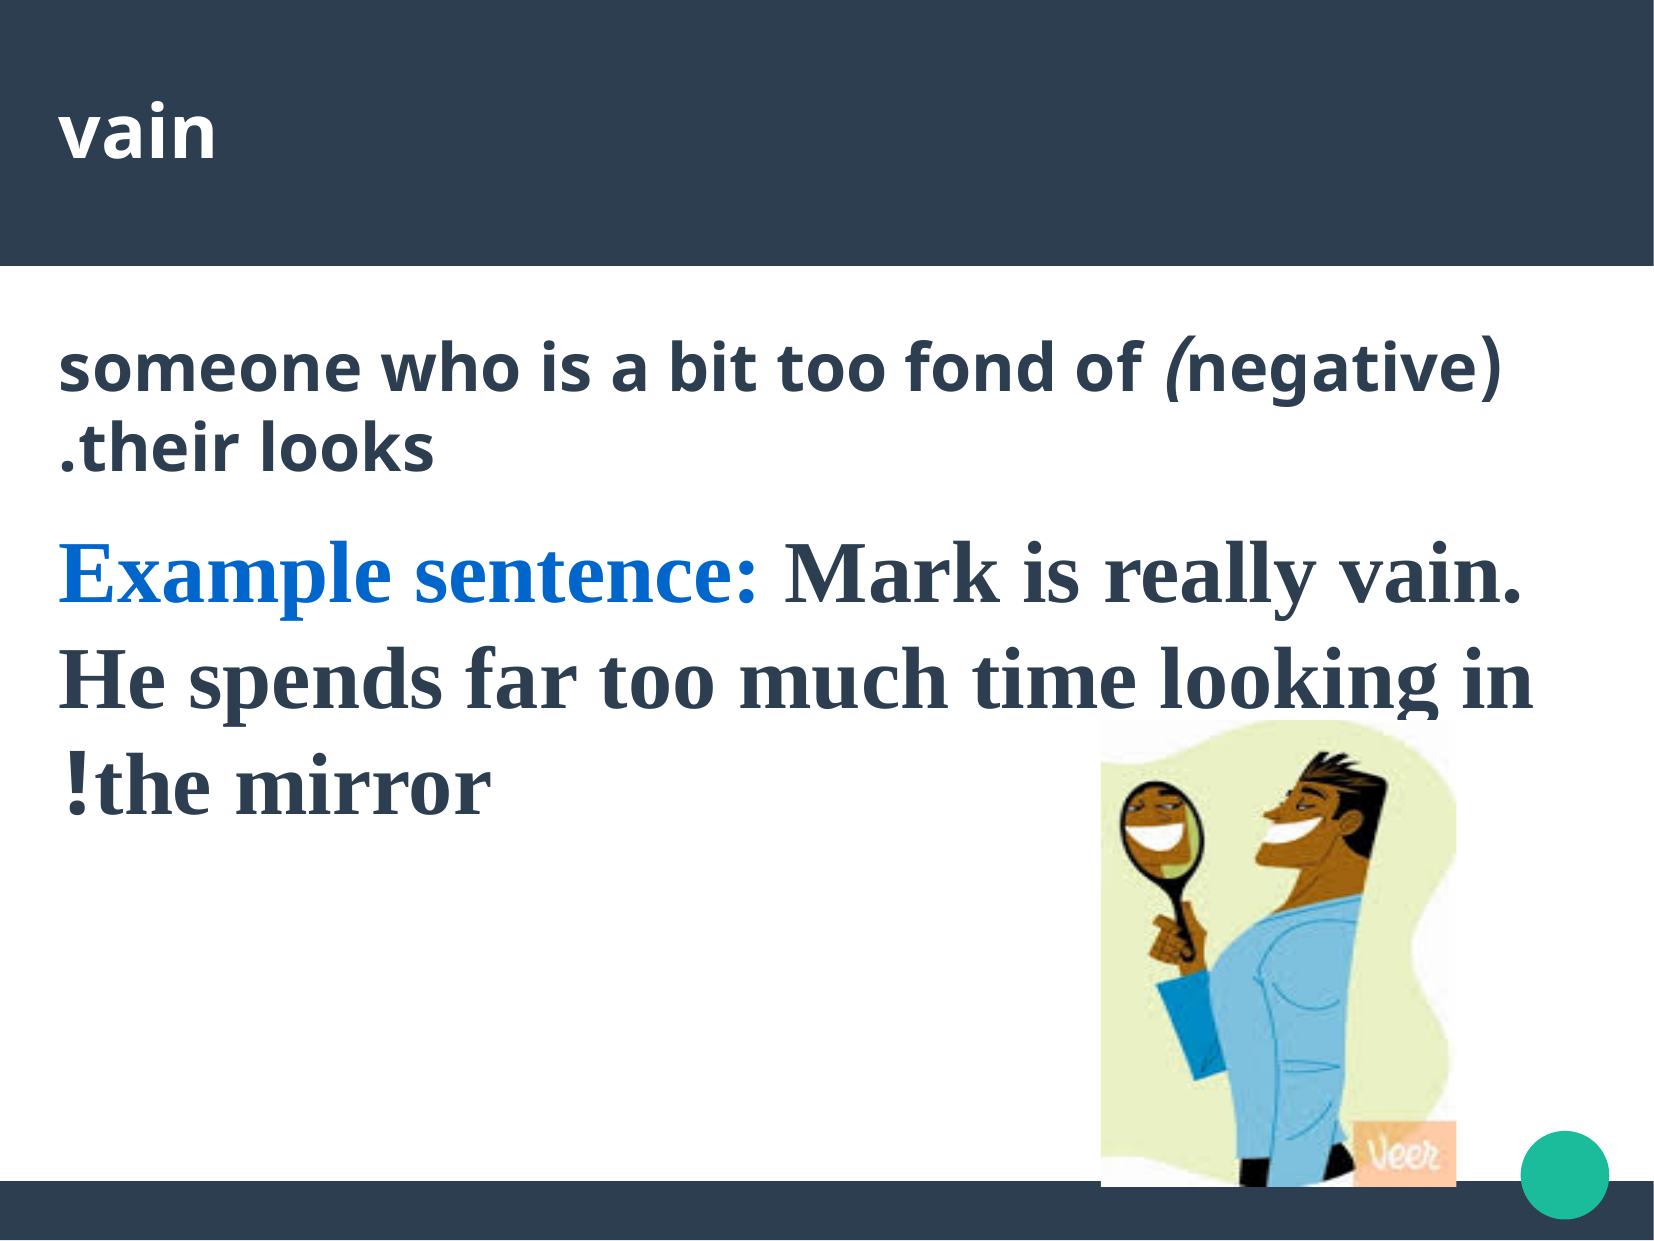

# vain
 (negative) someone who is a bit too fond of their looks.
Example sentence: Mark is really vain. He spends far too much time looking in the mirror!